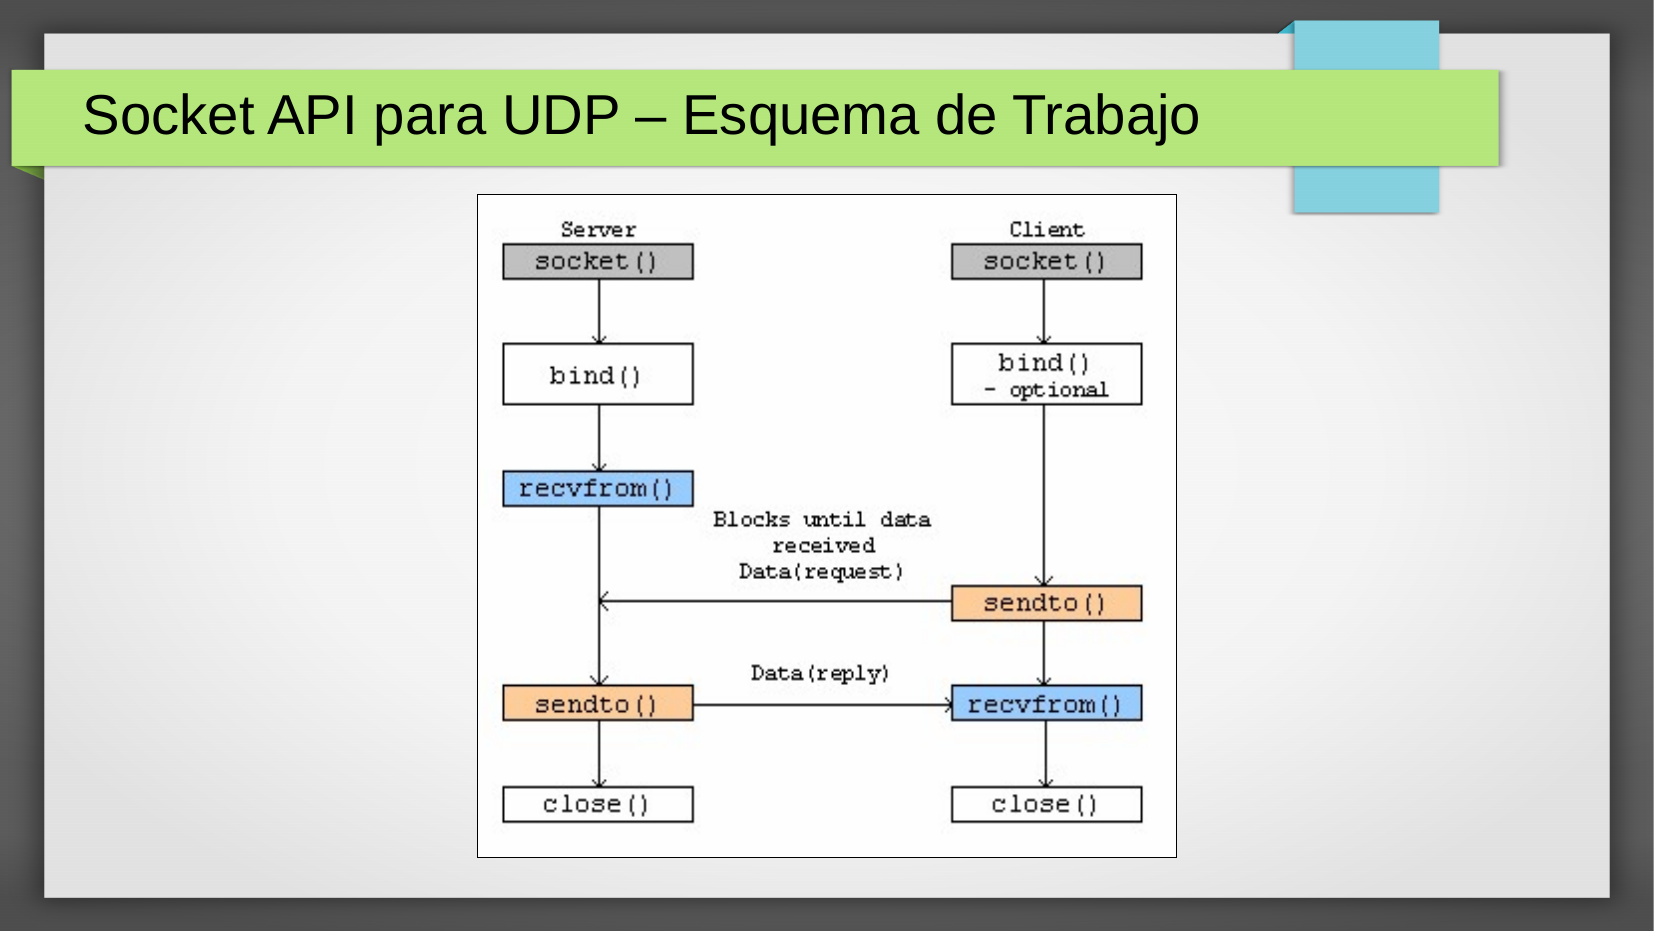

# Socket API para UDP – Esquema de Trabajo